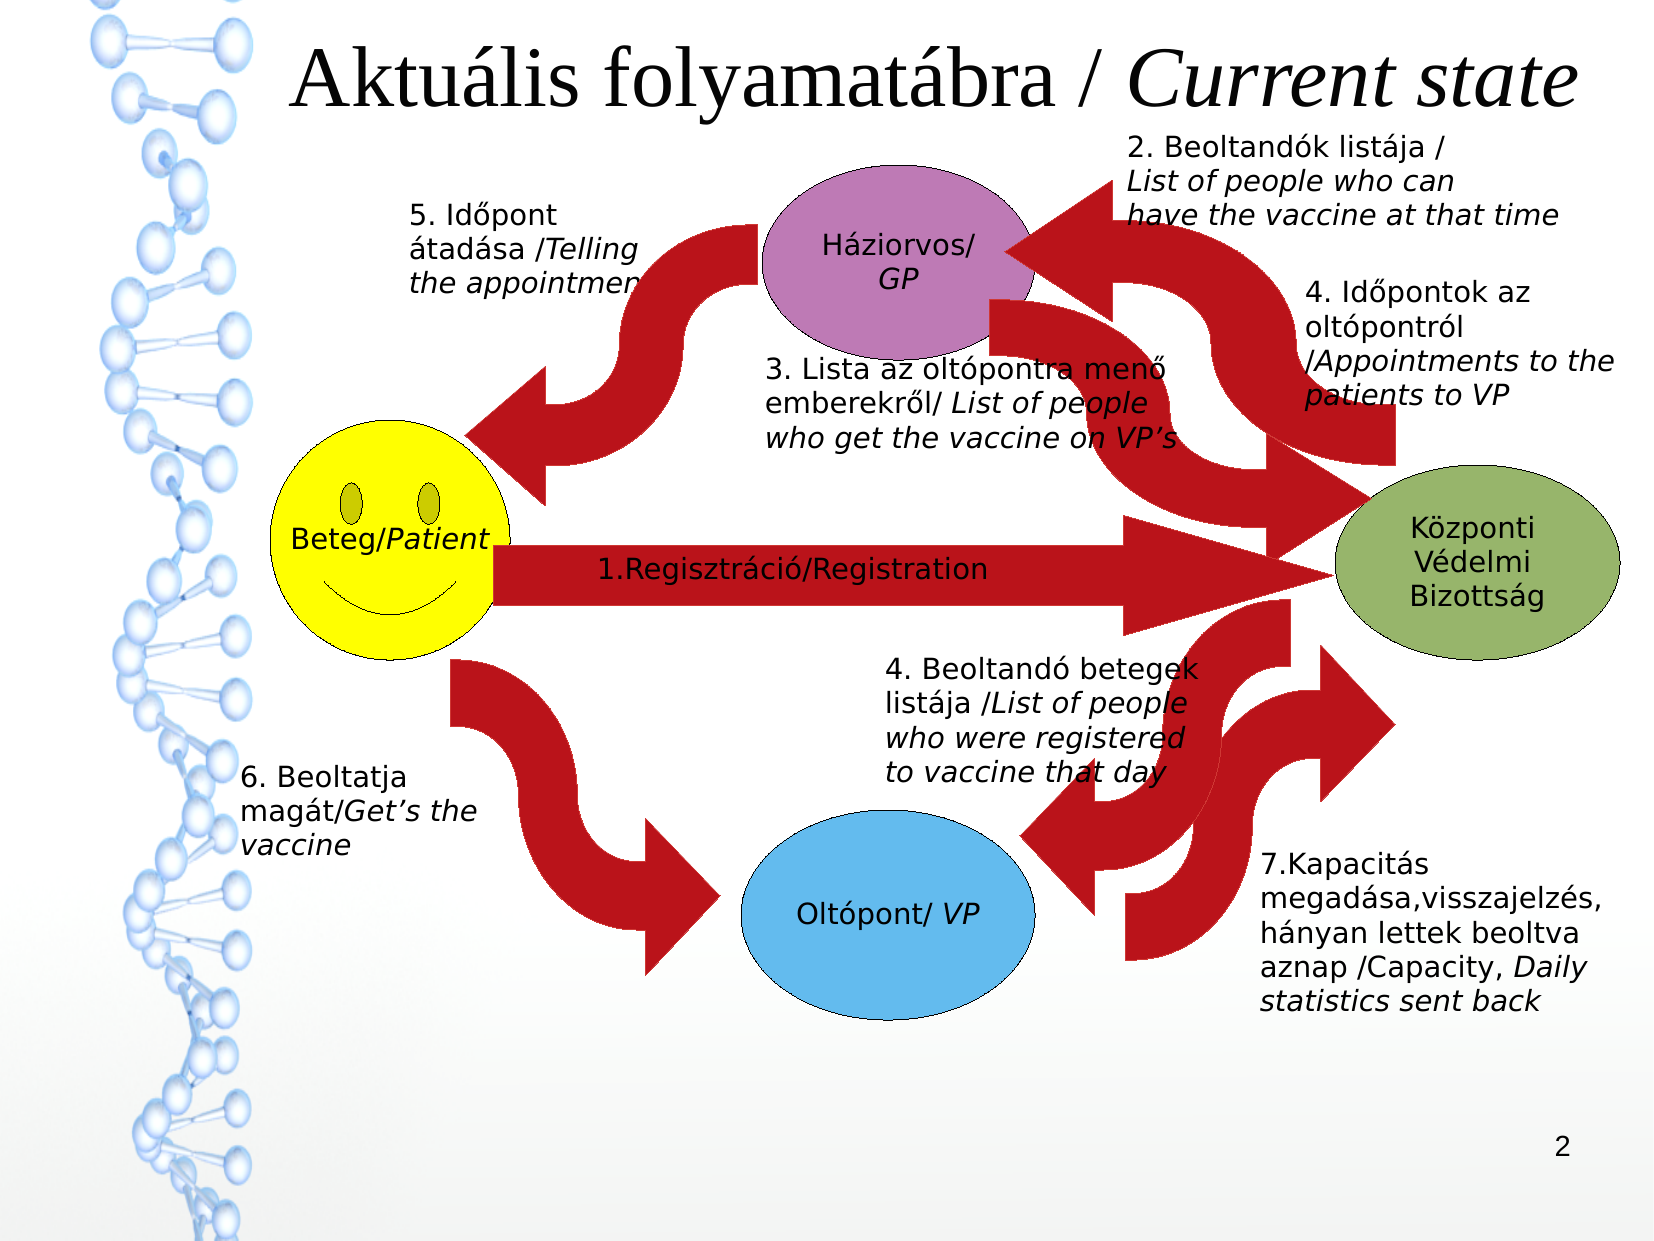

# Aktuális folyamatábra / Current state
2. Beoltandók listája /
List of people who can
have the vaccine at that time
Háziorvos/
GP
5. Időpont átadása /Telling the appointment
4. Időpontok az oltópontról /Appointments to the patients to VP
3. Lista az oltópontra menő emberekről/ List of people who get the vaccine on VP’s
Beteg/Patient
Központi
Védelmi
Bizottság
1.Regisztráció/Registration
4. Beoltandó betegek listája /List of people who were registered to vaccine that day
6. Beoltatja magát/Get’s the vaccine
Oltópont/ VP
7.Kapacitás megadása,visszajelzés, hányan lettek beoltva aznap /Capacity, Daily statistics sent back
2